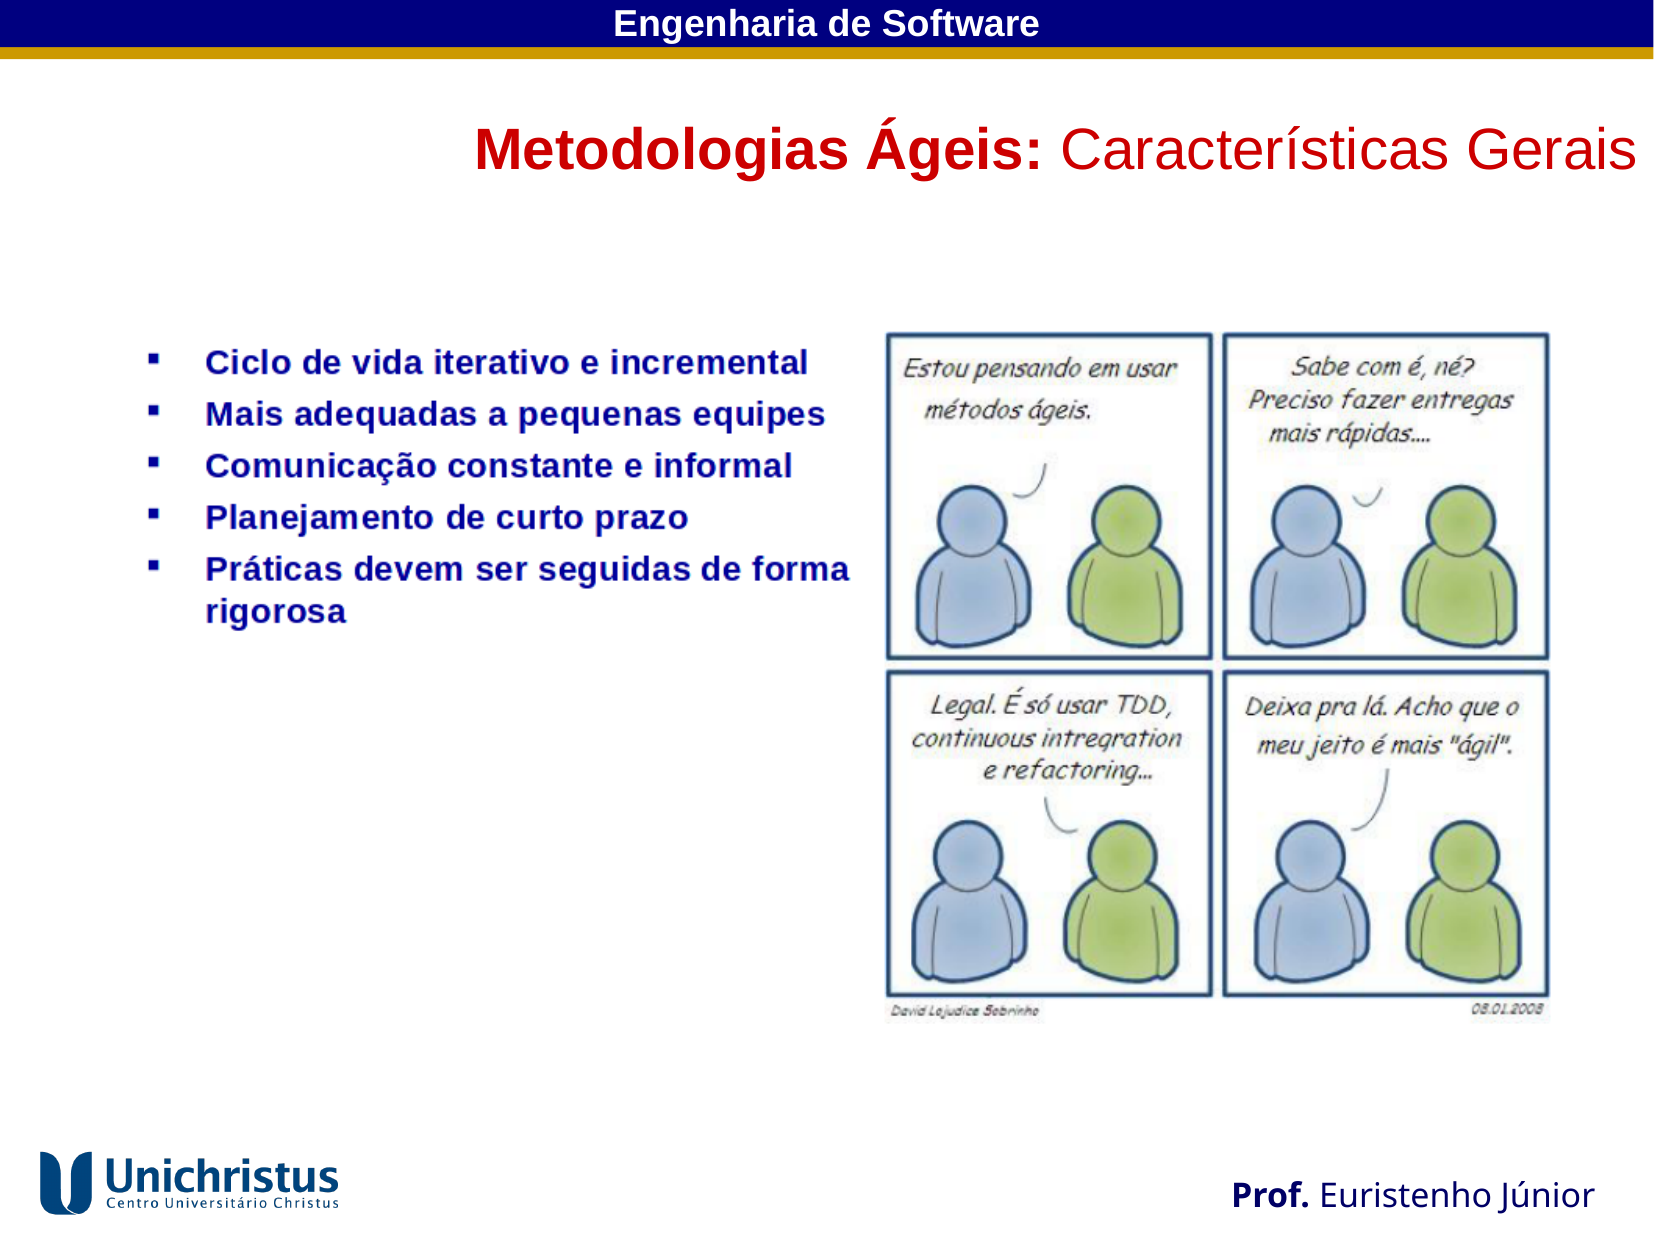

Engenharia de Software
Metodologias Ágeis: Características Gerais
Prof. Euristenho Júnior